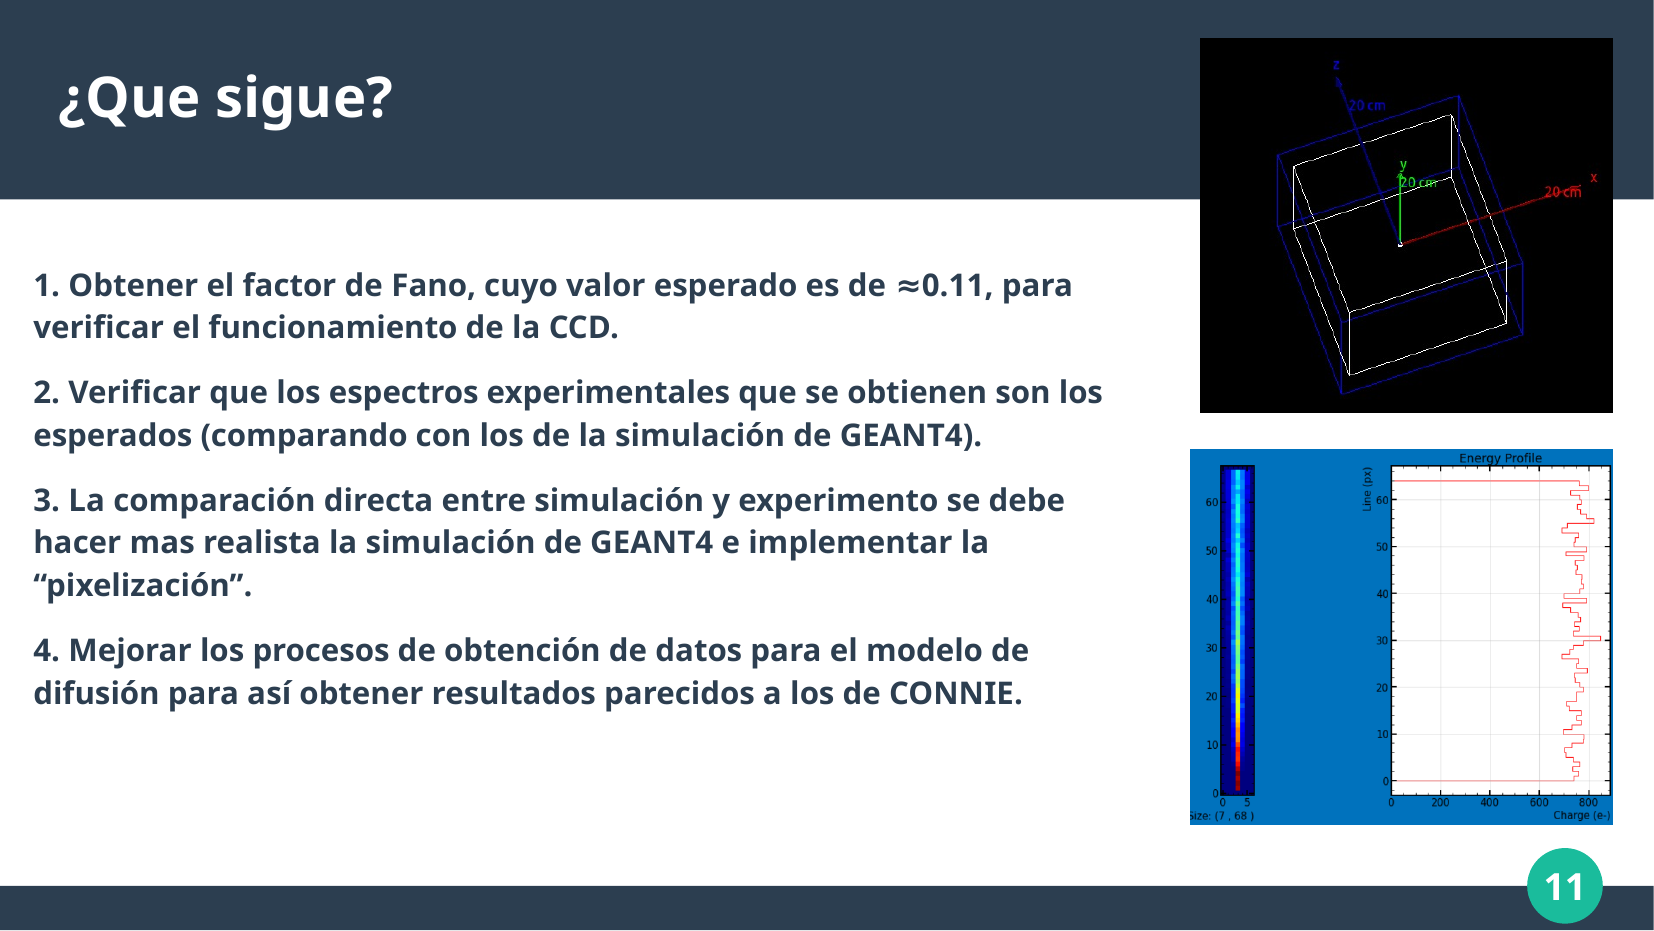

# ¿Que sigue?
1. Obtener el factor de Fano, cuyo valor esperado es de ≈0.11, para verificar el funcionamiento de la CCD.
2. Verificar que los espectros experimentales que se obtienen son los esperados (comparando con los de la simulación de GEANT4).
3. La comparación directa entre simulación y experimento se debe hacer mas realista la simulación de GEANT4 e implementar la “pixelización”.
4. Mejorar los procesos de obtención de datos para el modelo de difusión para así obtener resultados parecidos a los de CONNIE.